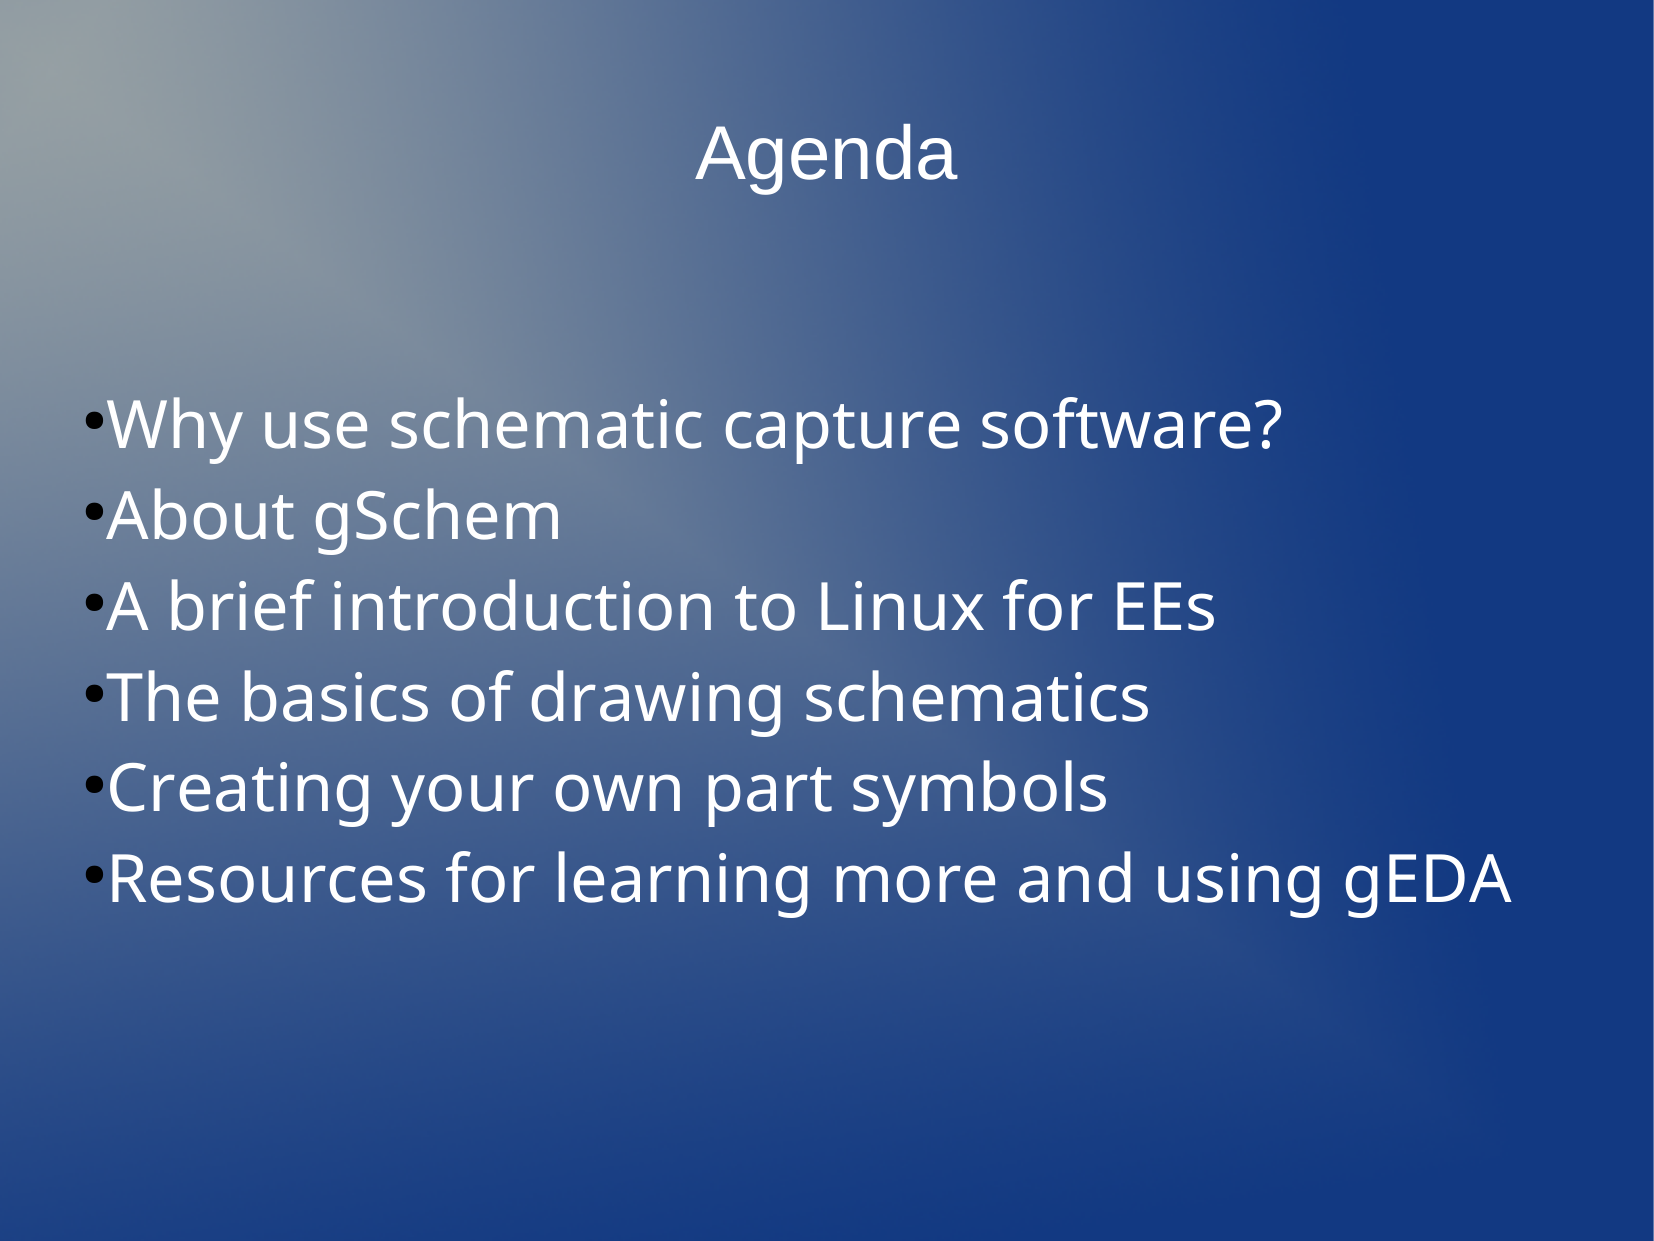

# Agenda
Why use schematic capture software?
About gSchem
A brief introduction to Linux for EEs
The basics of drawing schematics
Creating your own part symbols
Resources for learning more and using gEDA